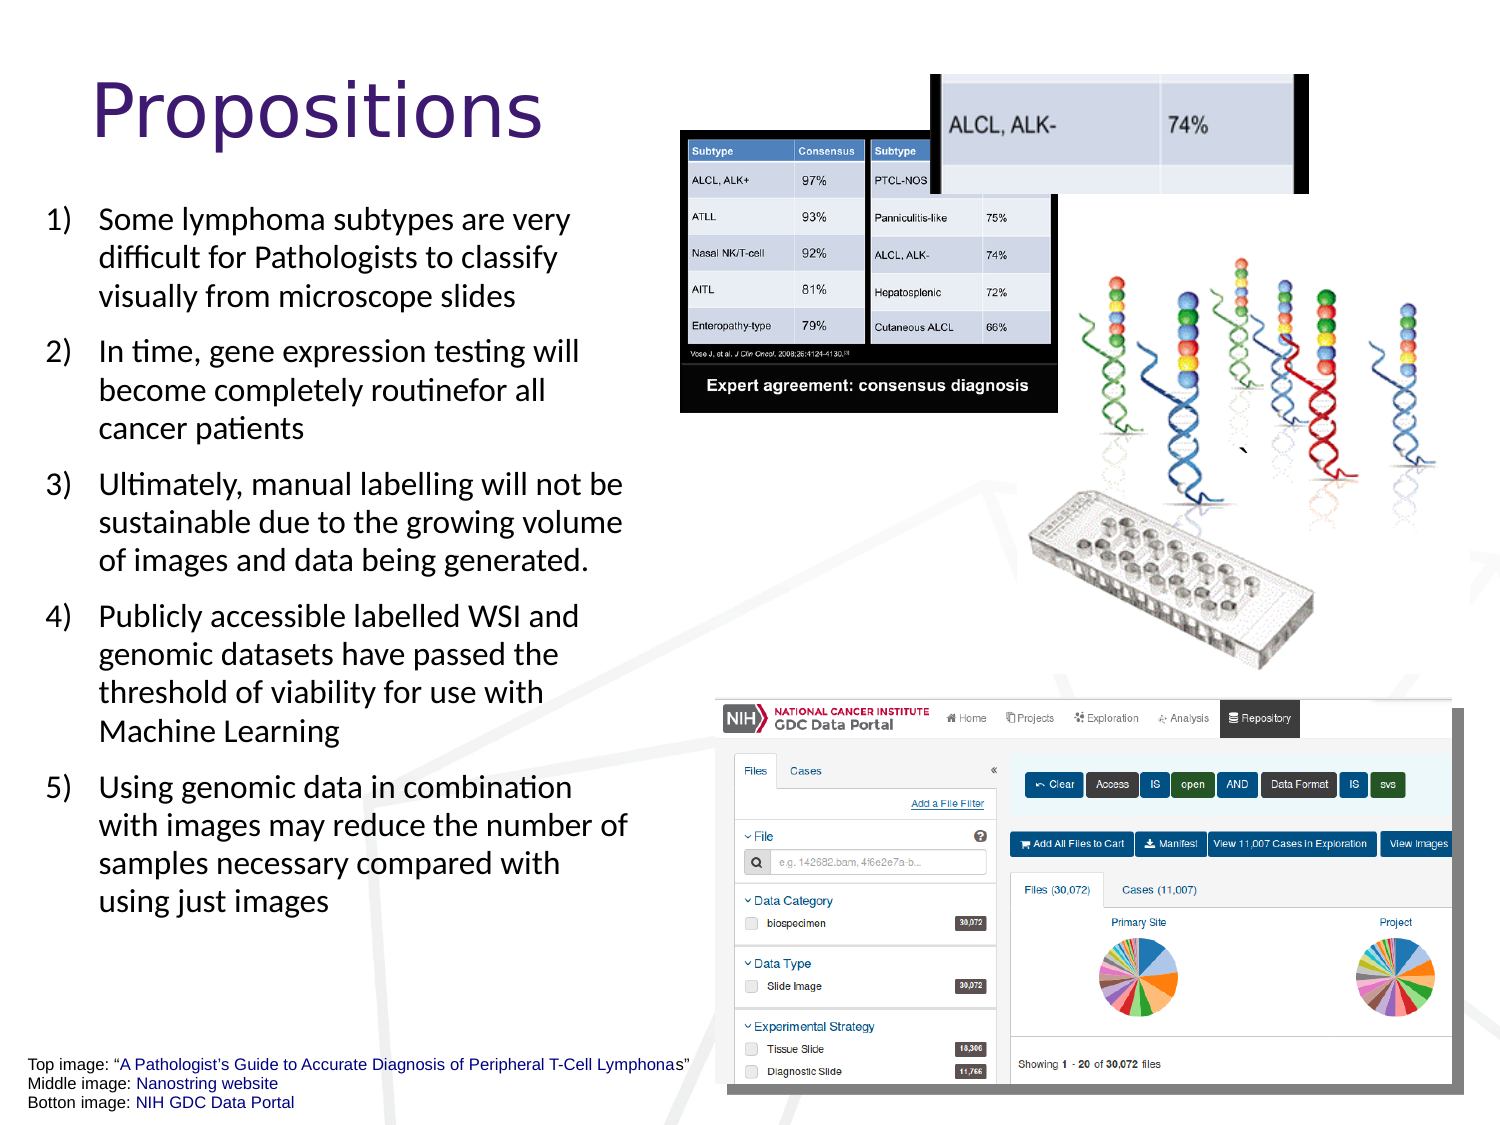

# Propositions
Some lymphoma subtypes are very difficult for Pathologists to classify visually from microscope slides
In time, gene expression testing will become completely routinefor all cancer patients
Ultimately, manual labelling will not be sustainable due to the growing volume of images and data being generated.
Publicly accessible labelled WSI and genomic datasets have passed the threshold of viability for use with Machine Learning
Using genomic data in combination with images may reduce the number of samples necessary compared with using just images
`
Top image: “A Pathologist’s Guide to Accurate Diagnosis of Peripheral T-Cell Lymphonas”
Middle image: Nanostring website
Botton image: NIH GDC Data Portal